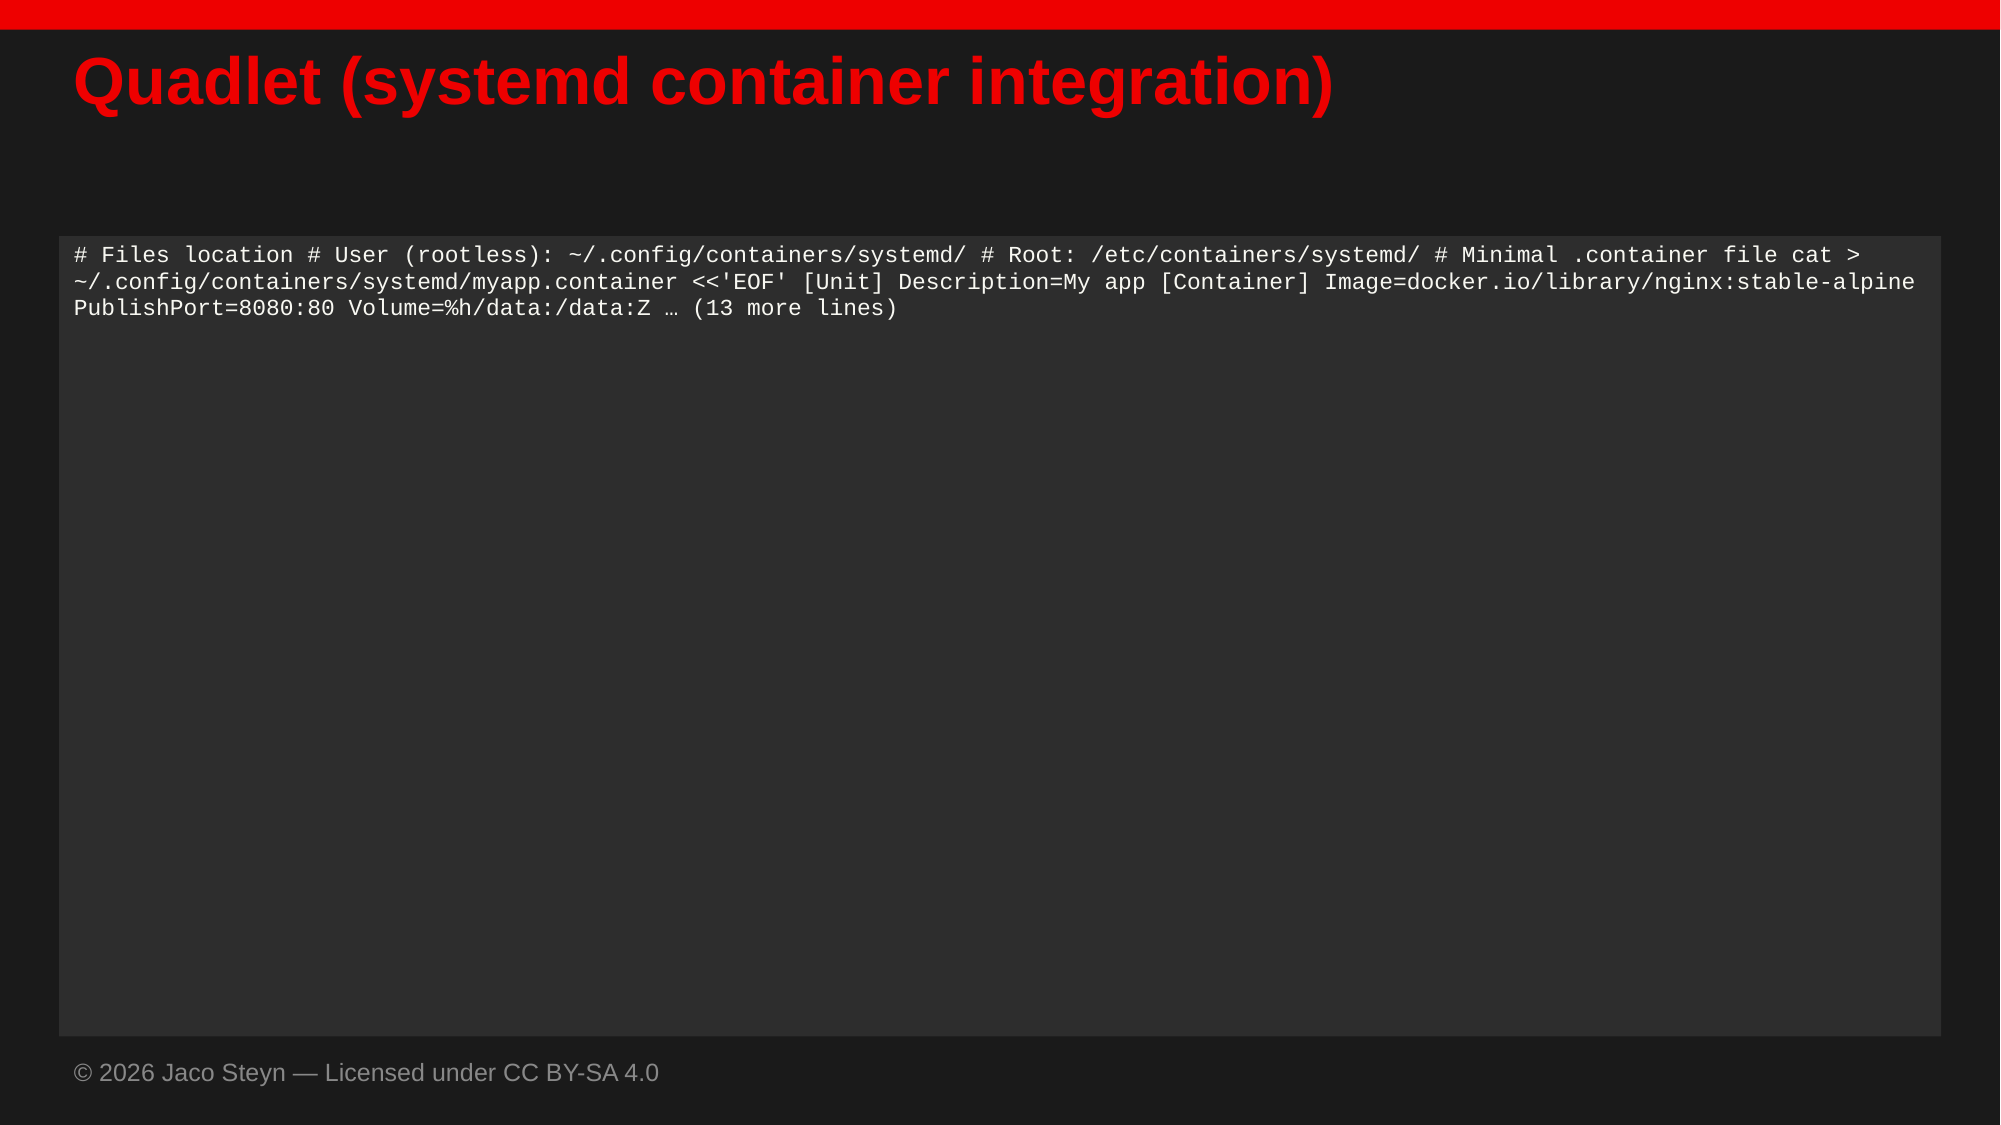

Quadlet (systemd container integration)
# Files location # User (rootless): ~/.config/containers/systemd/ # Root: /etc/containers/systemd/ # Minimal .container file cat > ~/.config/containers/systemd/myapp.container <<'EOF' [Unit] Description=My app [Container] Image=docker.io/library/nginx:stable-alpine PublishPort=8080:80 Volume=%h/data:/data:Z … (13 more lines)
© 2026 Jaco Steyn — Licensed under CC BY-SA 4.0